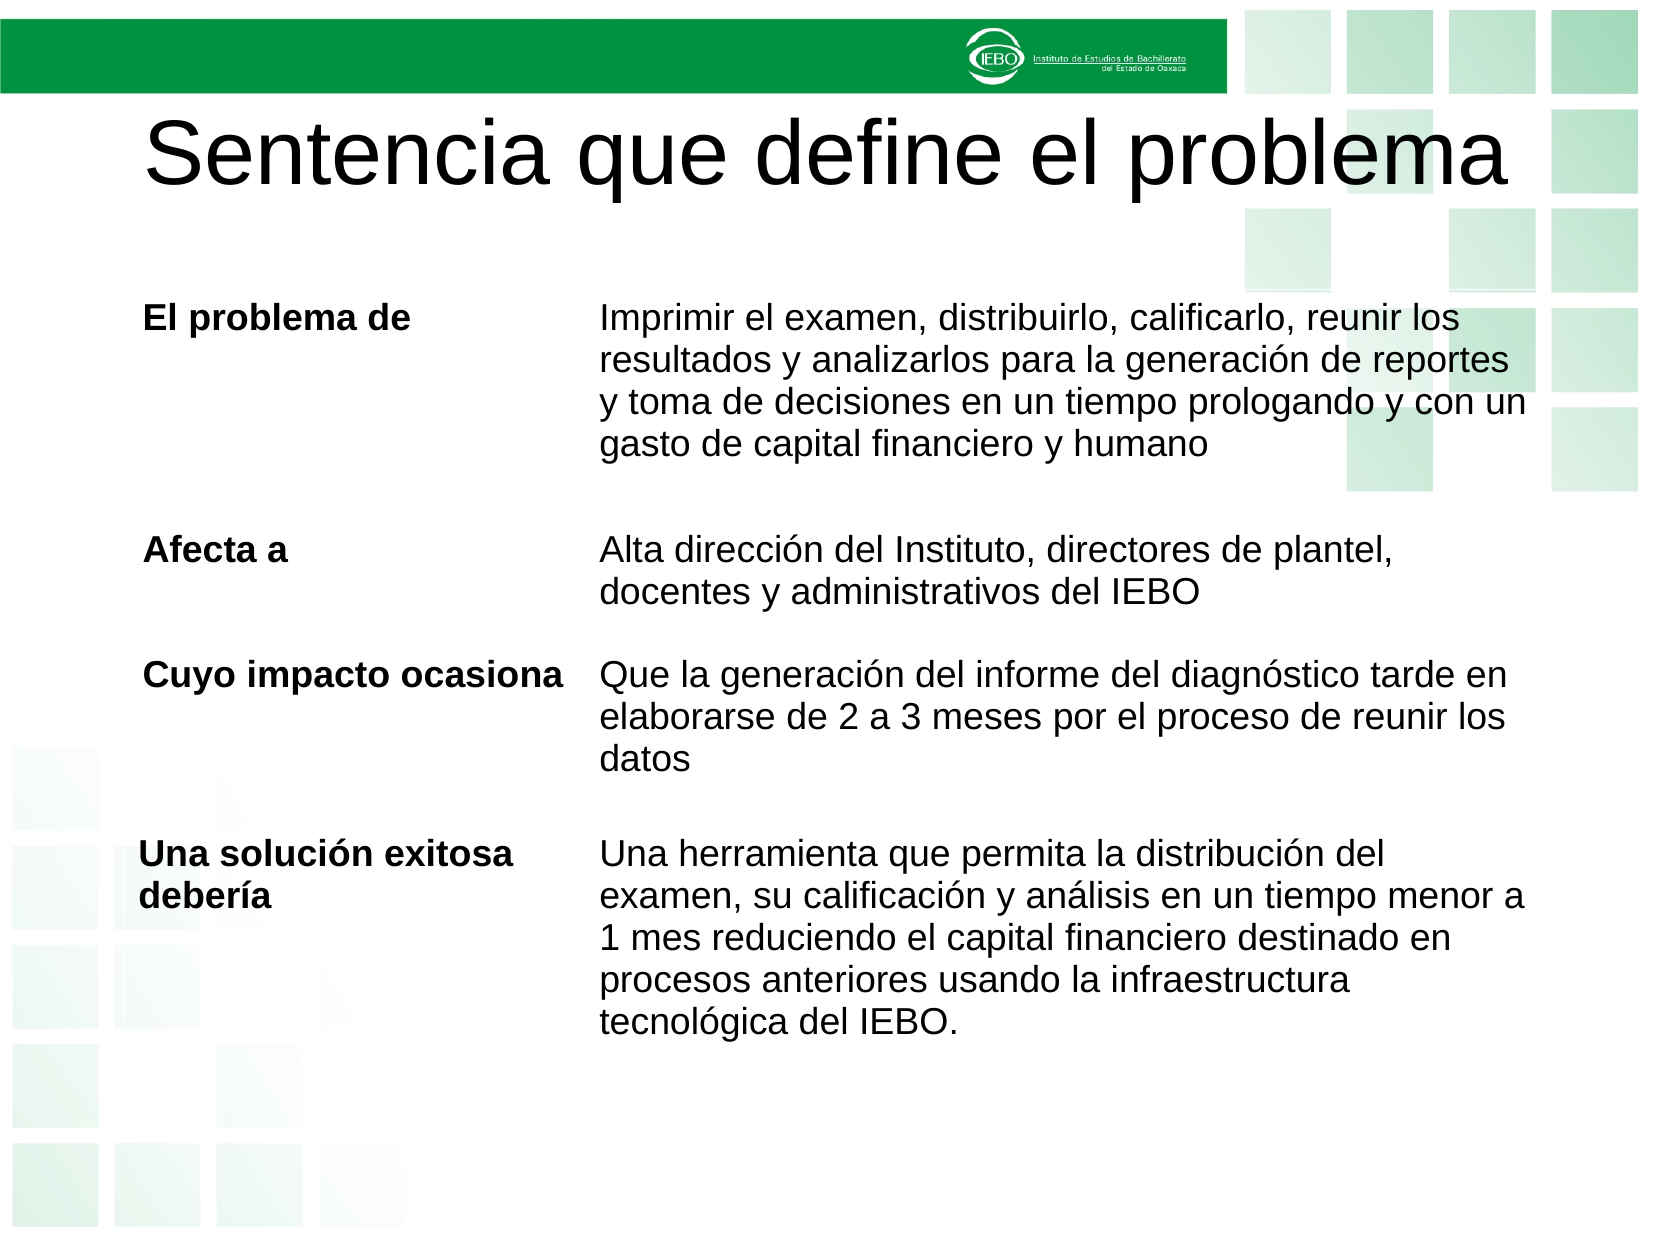

# Sentencia que define el problema
| El problema de | Imprimir el examen, distribuirlo, calificarlo, reunir los resultados y analizarlos para la generación de reportes y toma de decisiones en un tiempo prologando y con un gasto de capital financiero y humano |
| --- | --- |
| Afecta a | Alta dirección del Instituto, directores de plantel, docentes y administrativos del IEBO |
| Cuyo impacto ocasiona | Que la generación del informe del diagnóstico tarde en elaborarse de 2 a 3 meses por el proceso de reunir los datos |
| Una solución exitosa debería | Una herramienta que permita la distribución del examen, su calificación y análisis en un tiempo menor a 1 mes reduciendo el capital financiero destinado en procesos anteriores usando la infraestructura tecnológica del IEBO. |